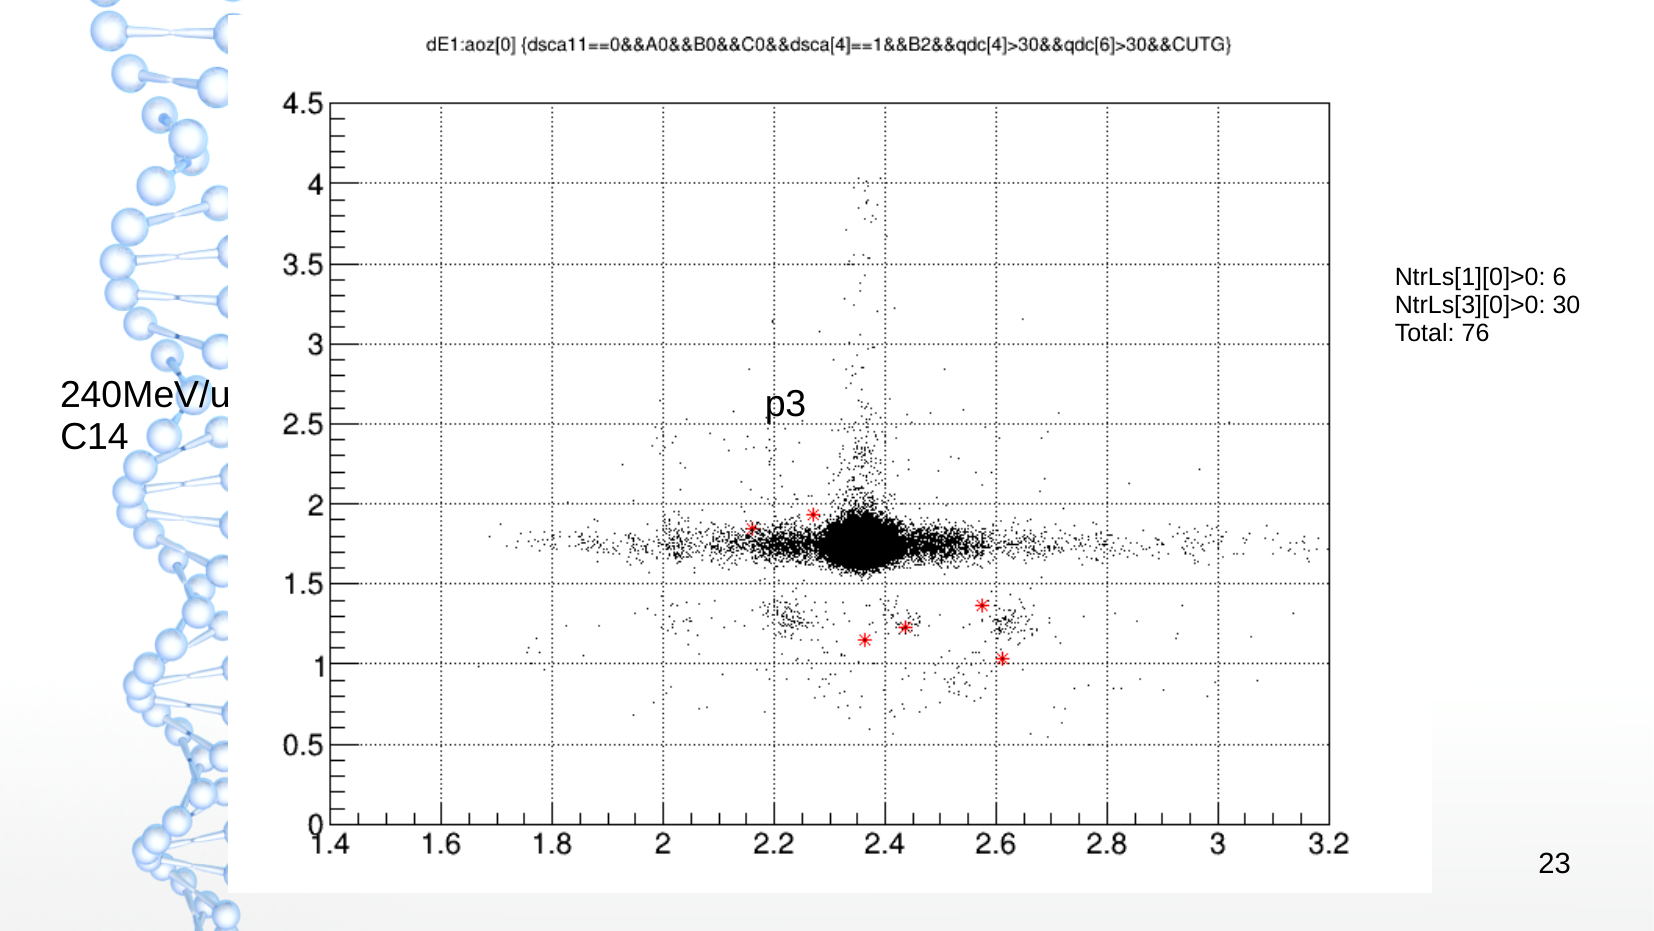

#
NtrLs[1][0]>0: 6
NtrLs[3][0]>0: 30
Total: 76
240MeV/u C14
p3
23